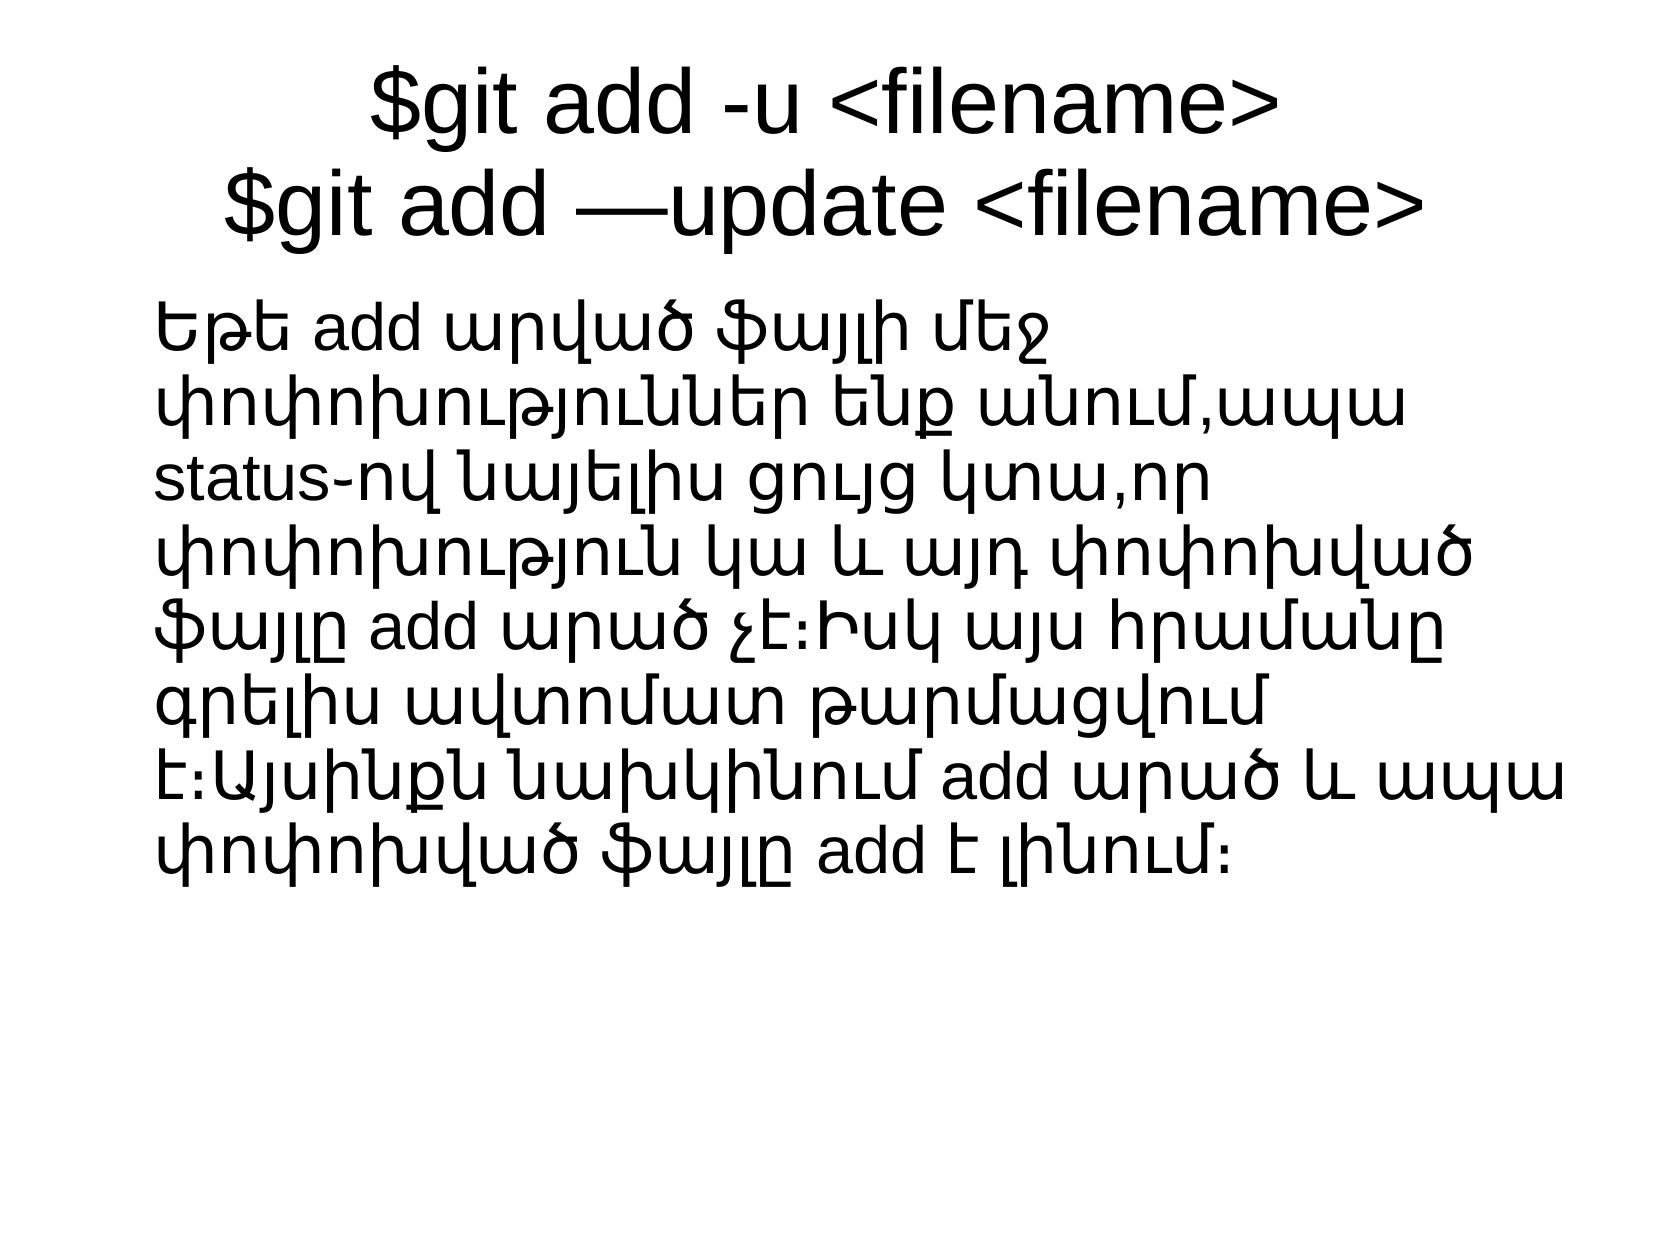

# $git add -u <filename> $git add —update <filename>
Եթե add արված ֆայլի մեջ փոփոխություններ ենք անում,ապա status֊ով նայելիս ցույց կտա,որ փոփոխություն կա և այդ փոփոխված ֆայլը add արած չէ։Իսկ այս հրամանը գրելիս ավտոմատ թարմացվում է։Այսինքն նախկինում add արած և ապա փոփոխված ֆայլը add է լինում։